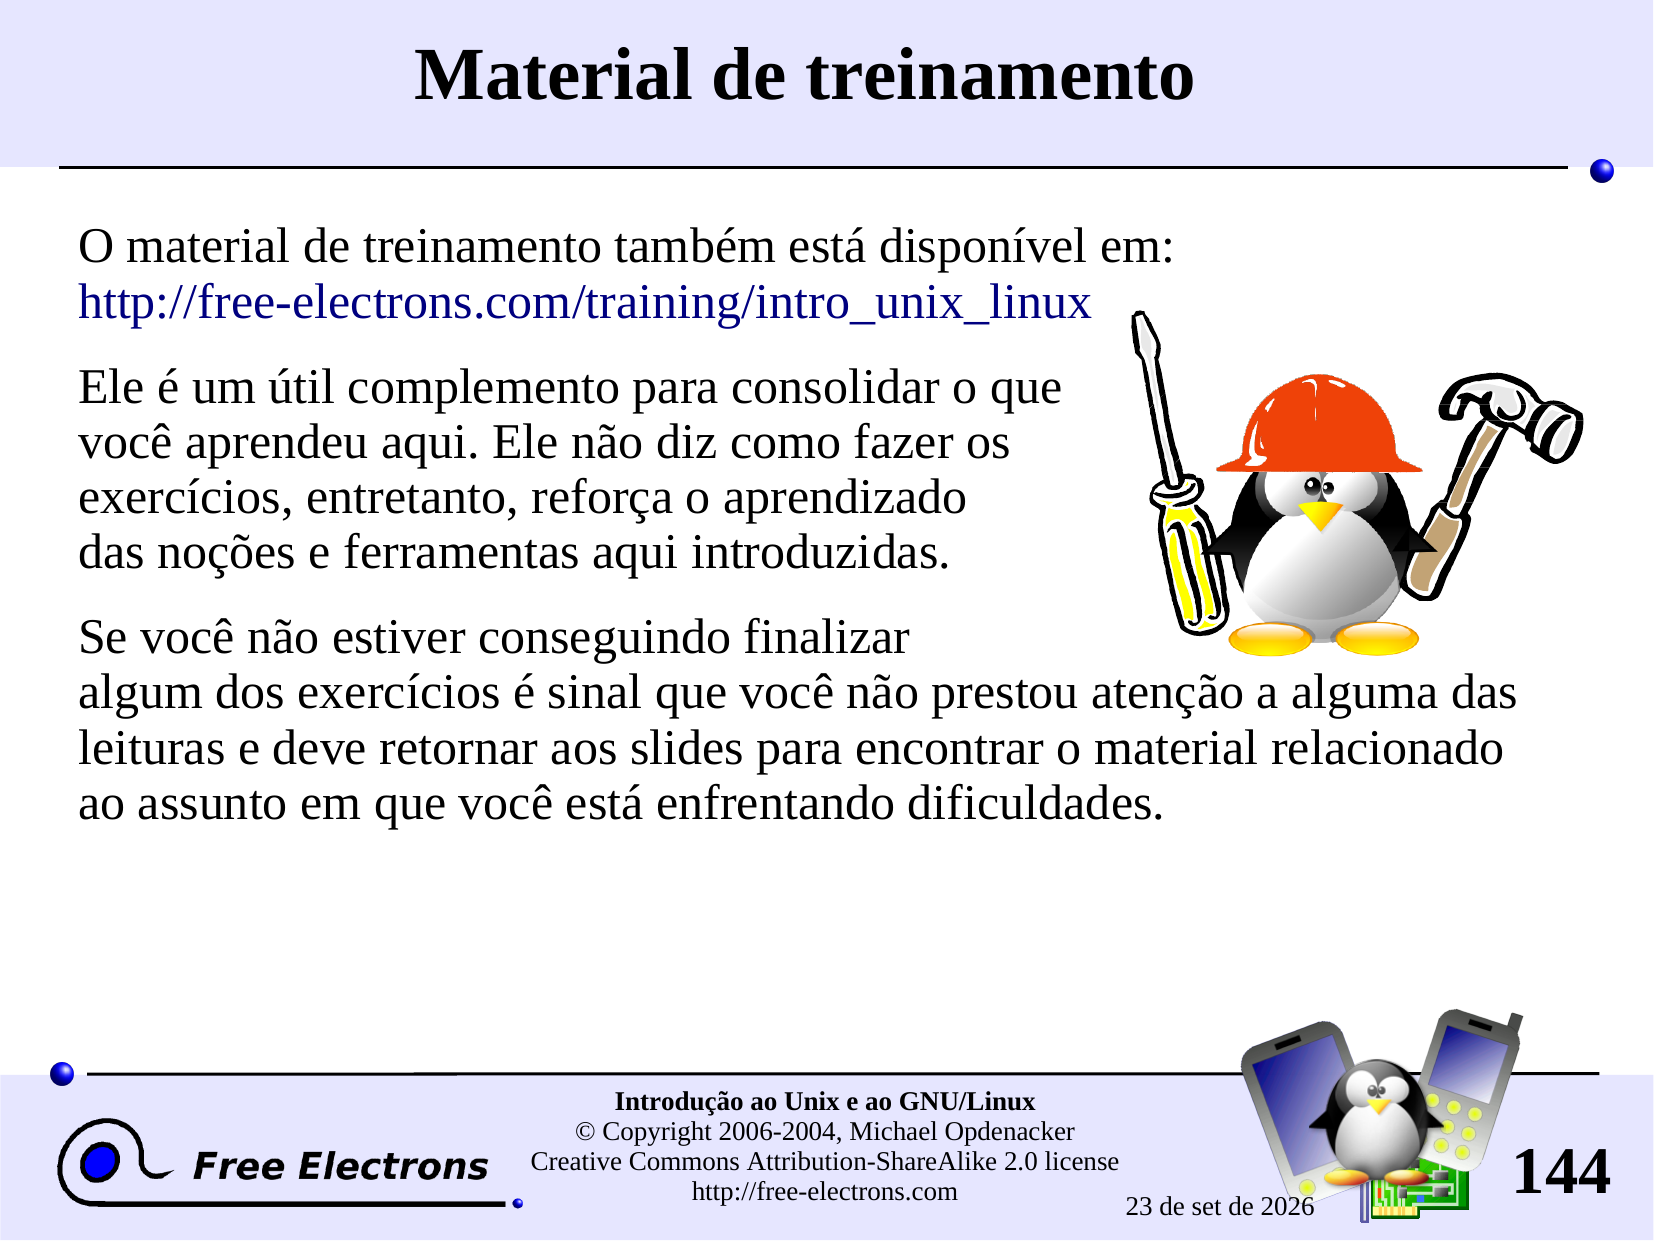

# Material de treinamento
O material de treinamento também está disponível em:
http://free-electrons.com/training/intro_unix_linux
Ele é um útil complemento para consolidar o que
você aprendeu aqui. Ele não diz como fazer os
exercícios, entretanto, reforça o aprendizado
das noções e ferramentas aqui introduzidas.
Se você não estiver conseguindo finalizar
algum dos exercícios é sinal que você não prestou atenção a alguma das leituras e deve retornar aos slides para encontrar o material relacionado ao assunto em que você está enfrentando dificuldades.